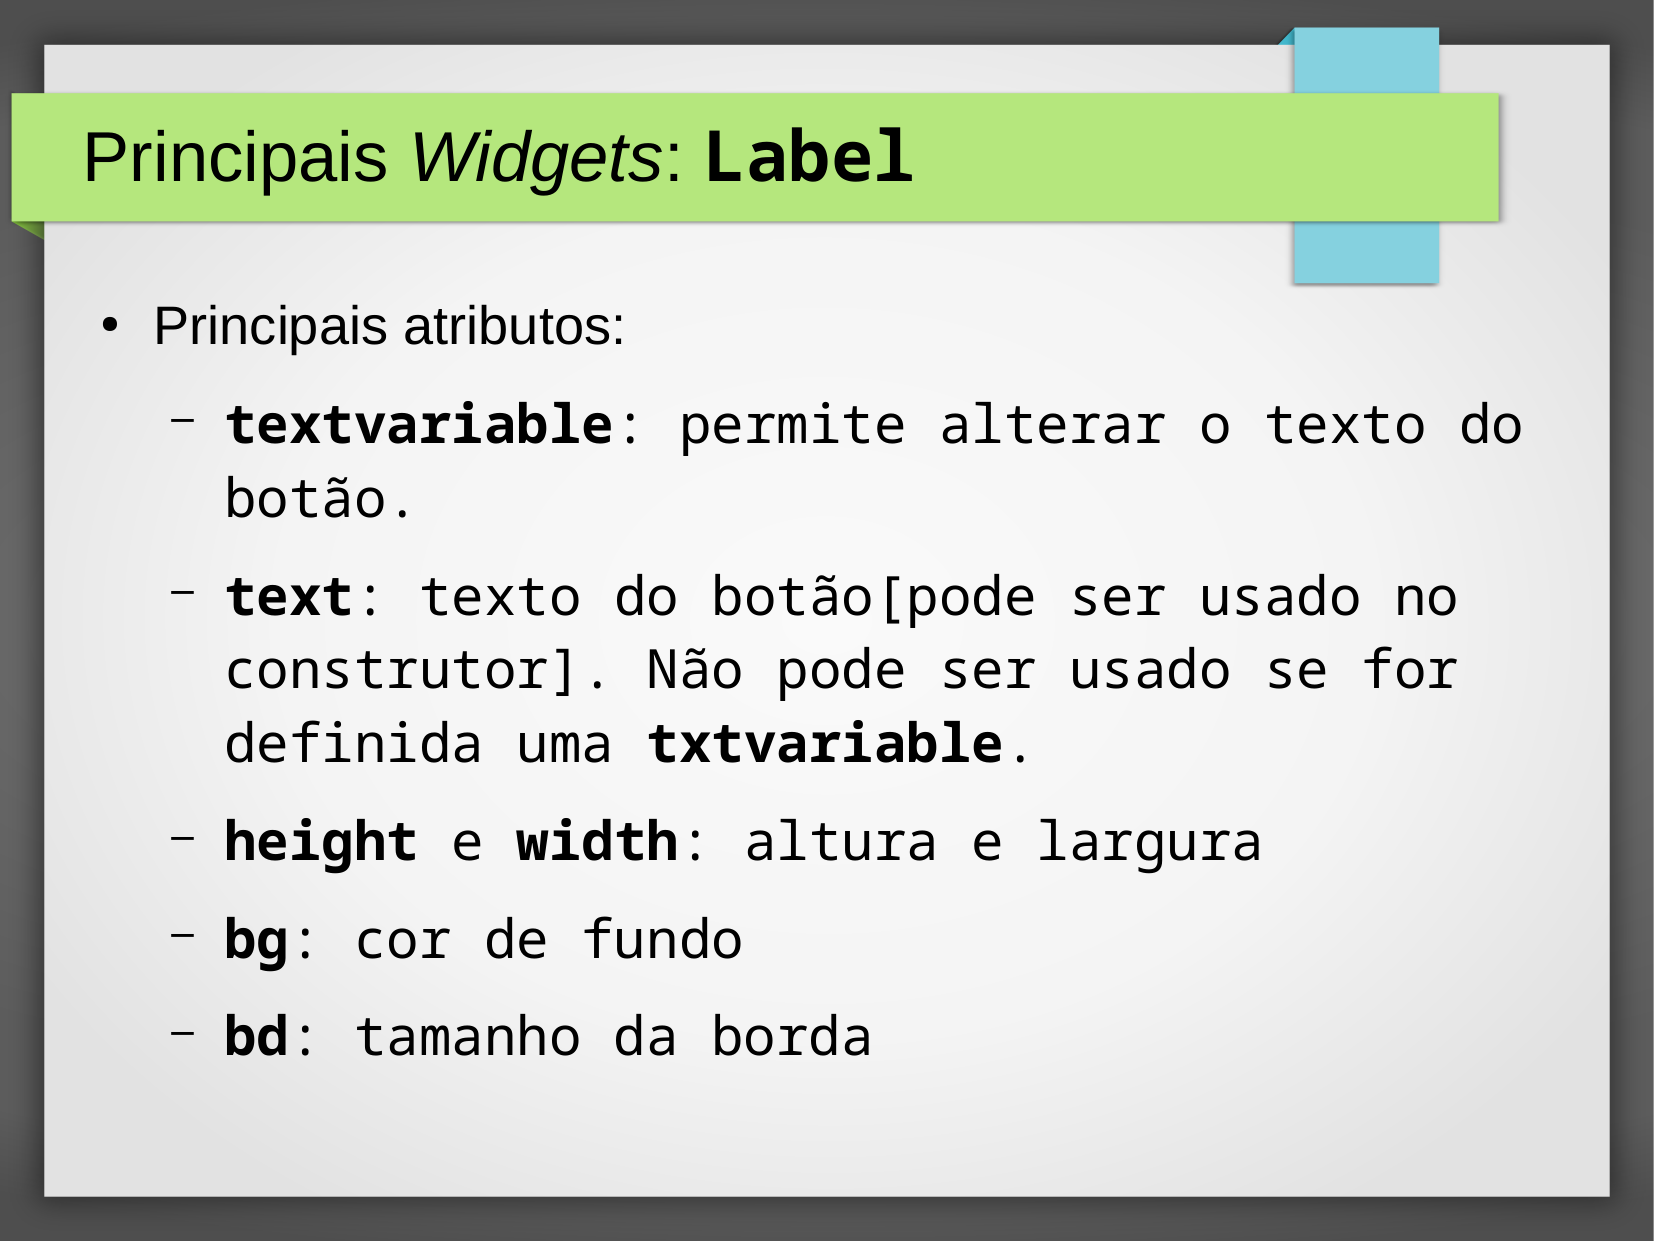

# Principais Widgets: Label
Principais atributos:
textvariable: permite alterar o texto do botão.
text: texto do botão[pode ser usado no construtor]. Não pode ser usado se for definida uma txtvariable.
height e width: altura e largura
bg: cor de fundo
bd: tamanho da borda